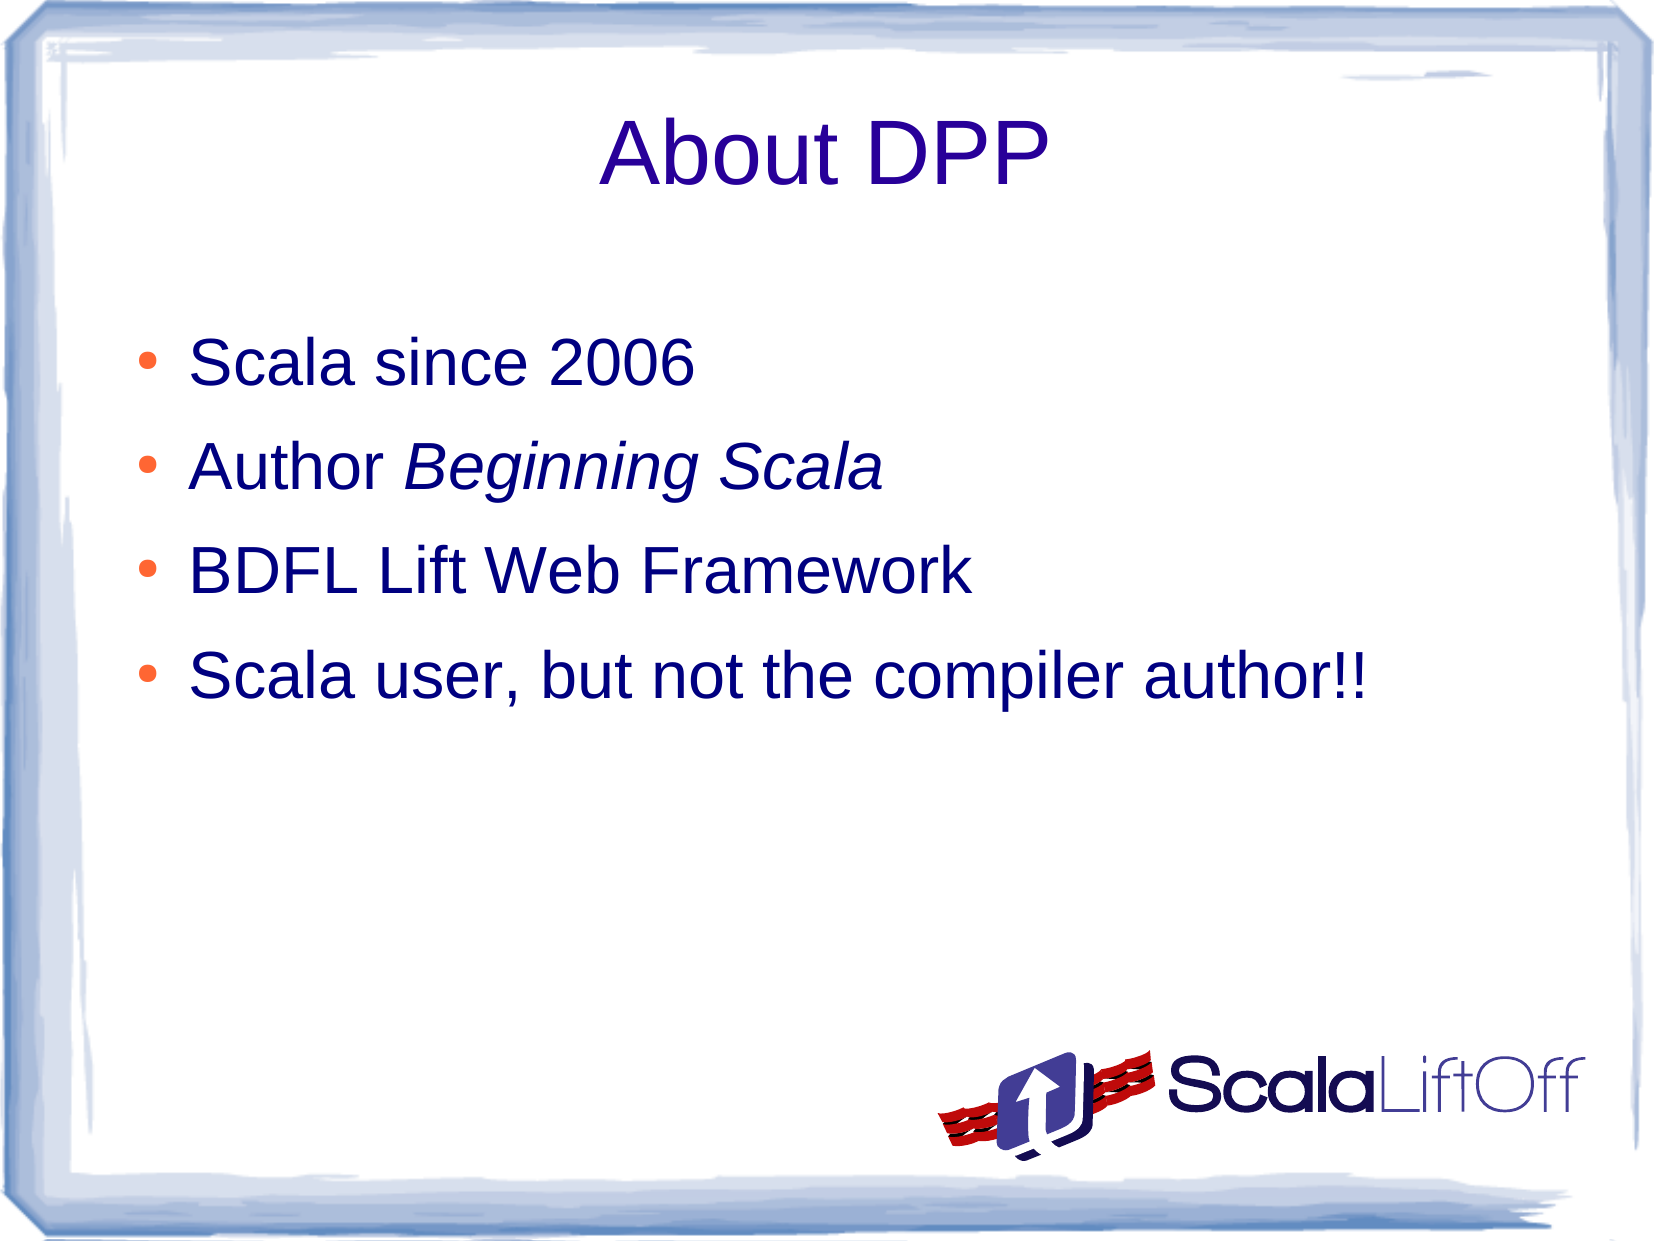

# About DPP
Scala since 2006
Author Beginning Scala
BDFL Lift Web Framework
Scala user, but not the compiler author!!